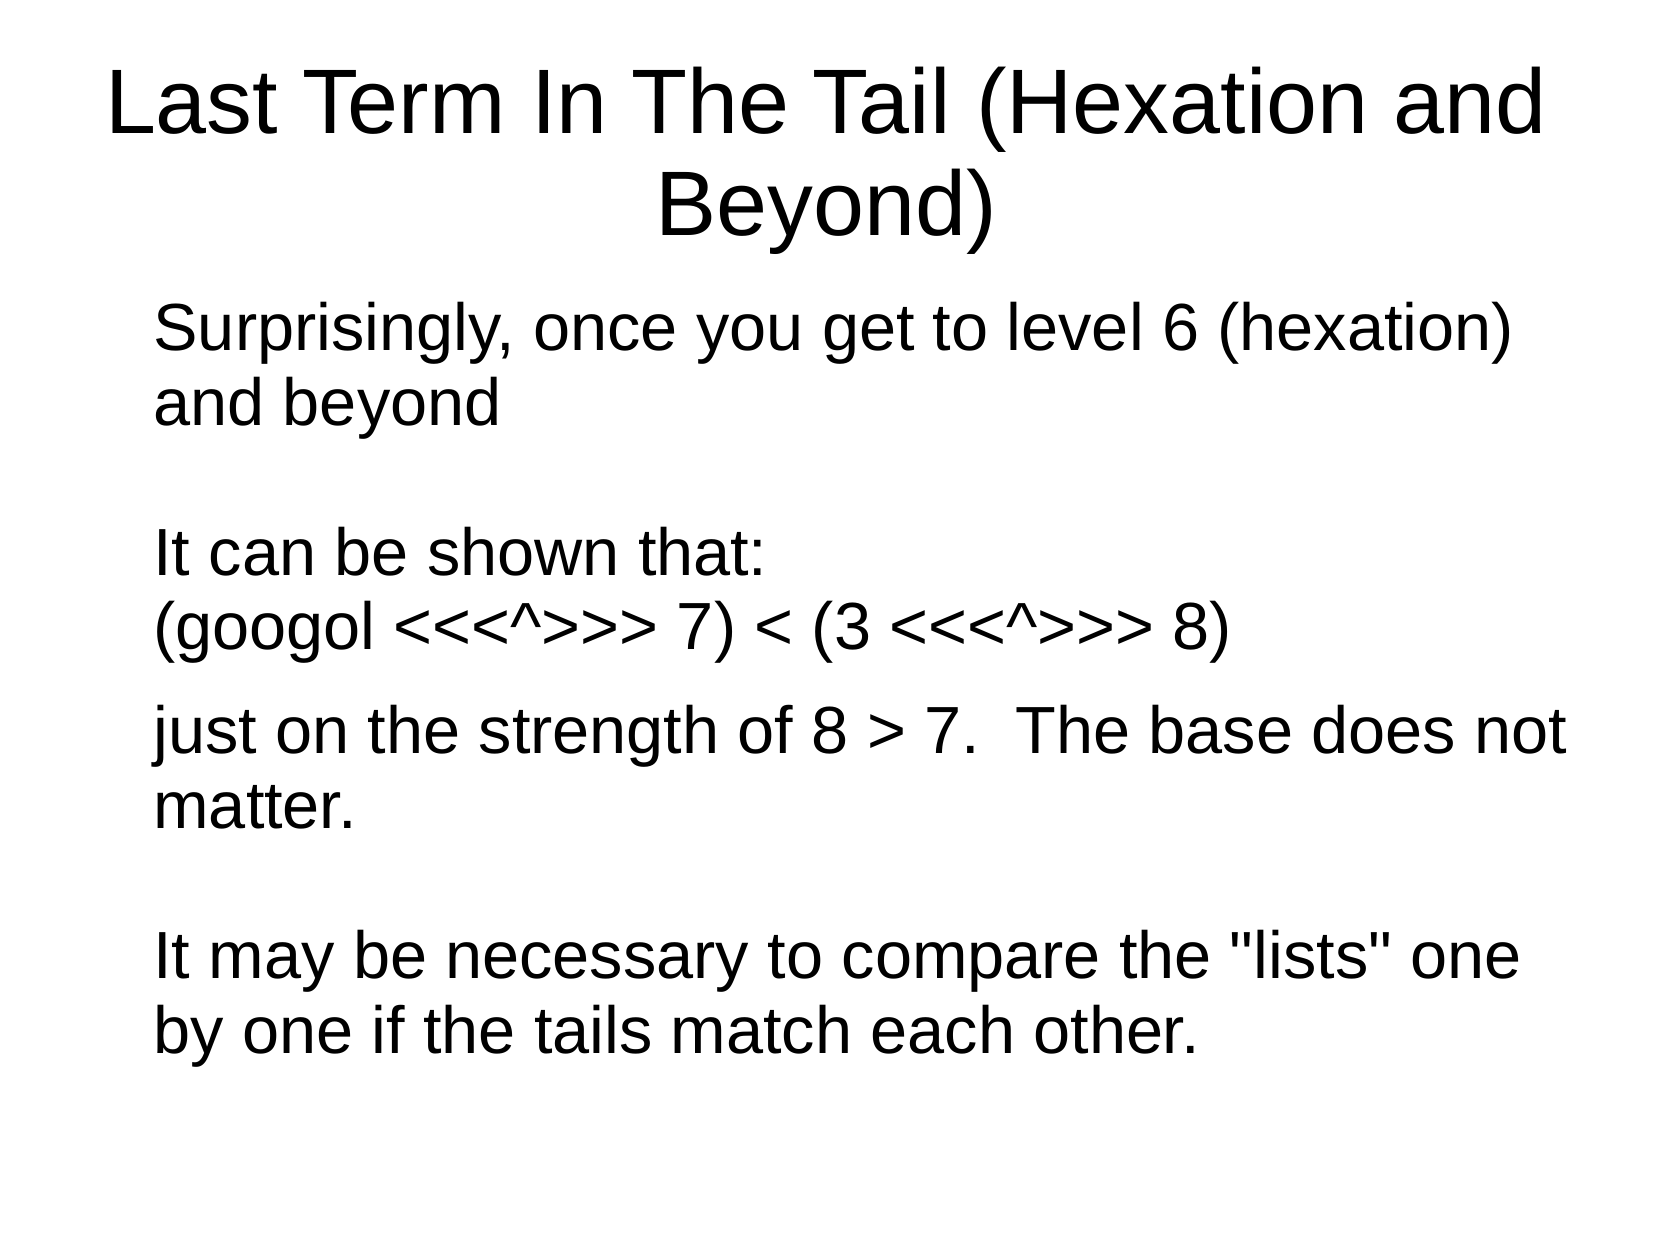

# Last Term In The Tail (Hexation and Beyond)
Surprisingly, once you get to level 6 (hexation) and beyond
It can be shown that:
(googol <<<^>>> 7) < (3 <<<^>>> 8)
just on the strength of 8 > 7. The base does not matter.
It may be necessary to compare the "lists" one by one if the tails match each other.